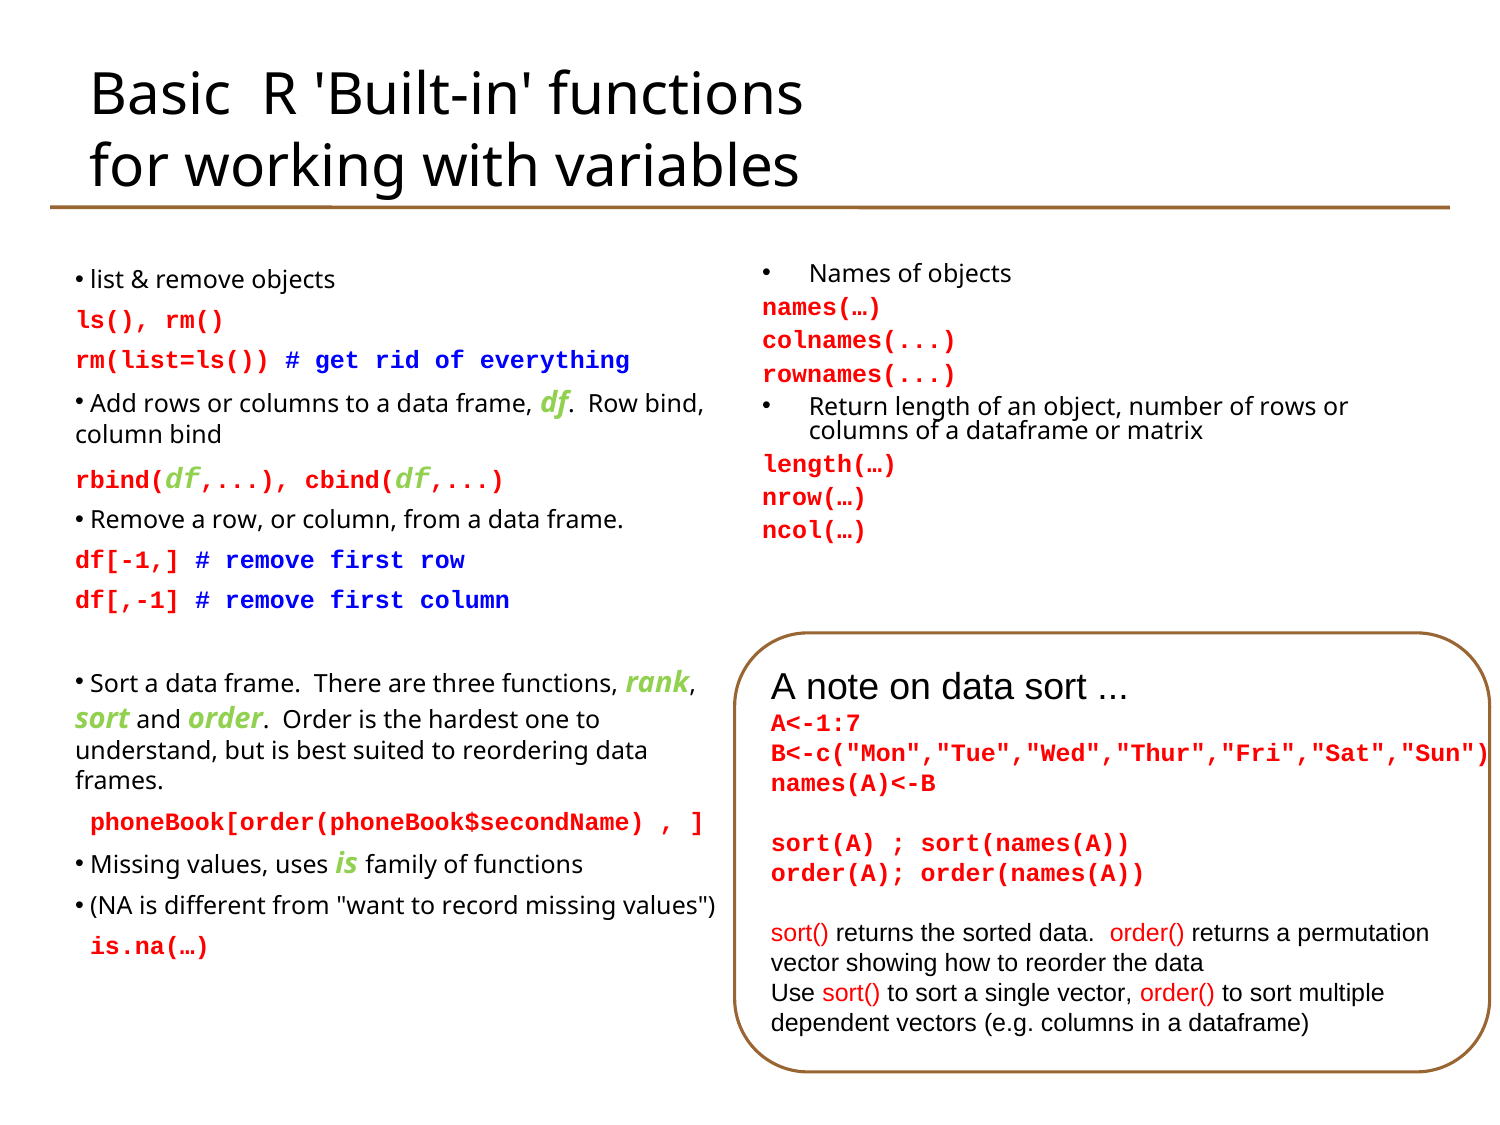

Basic R 'Built-in' functions
for working with variables
 list & remove objects
ls(), rm()‏
rm(list=ls()) # get rid of everything
 Add rows or columns to a data frame, df. Row bind, column bind
rbind(df,...), cbind(df,...)‏
 Remove a row, or column, from a data frame.
df[-1,] # remove first row
df[,-1] # remove first column
 Sort a data frame. There are three functions, rank, sort and order. Order is the hardest one to understand, but is best suited to reordering data frames.
 phoneBook[order(phoneBook$secondName) , ]
 Missing values, uses is family of functions
 (NA is different from "want to record missing values")‏
 is.na(…)‏
Names of objects
names(…)‏
colnames(...)
rownames(...)
Return length of an object, number of rows or columns of a dataframe or matrix
length(…)‏
nrow(…)‏
ncol(…)‏
A note on data sort ...
A<-1:7
B<-c("Mon","Tue","Wed","Thur","Fri","Sat","Sun")‏
names(A)<-B
sort(A) ; sort(names(A))‏
order(A); order(names(A))‏
sort() returns the sorted data. order() returns a permutation
vector showing how to reorder the data
Use sort() to sort a single vector, order() to sort multiple
dependent vectors (e.g. columns in a dataframe)